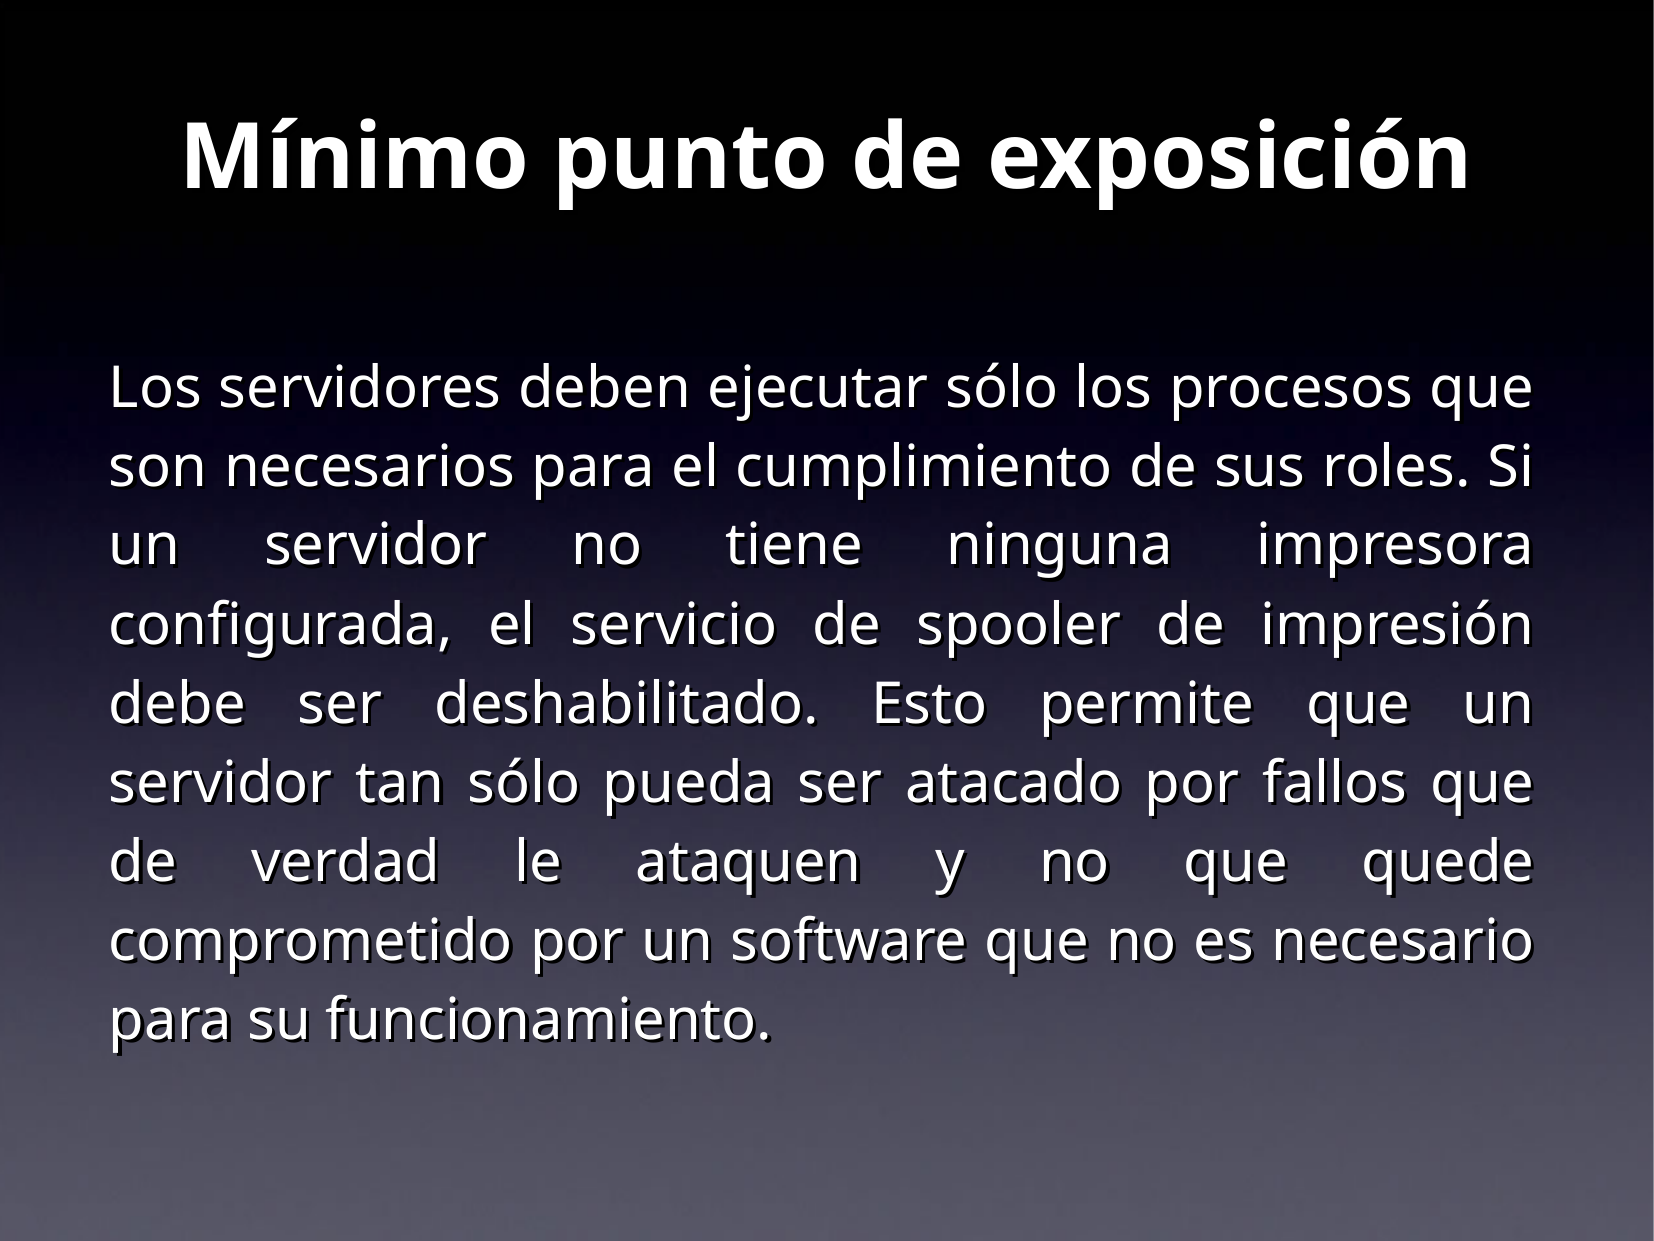

# Mínimo punto de exposición
Los servidores deben ejecutar sólo los procesos que son necesarios para el cumplimiento de sus roles. Si un servidor no tiene ninguna impresora configurada, el servicio de spooler de impresión debe ser deshabilitado. Esto permite que un servidor tan sólo pueda ser atacado por fallos que de verdad le ataquen y no que quede comprometido por un software que no es necesario para su funcionamiento.